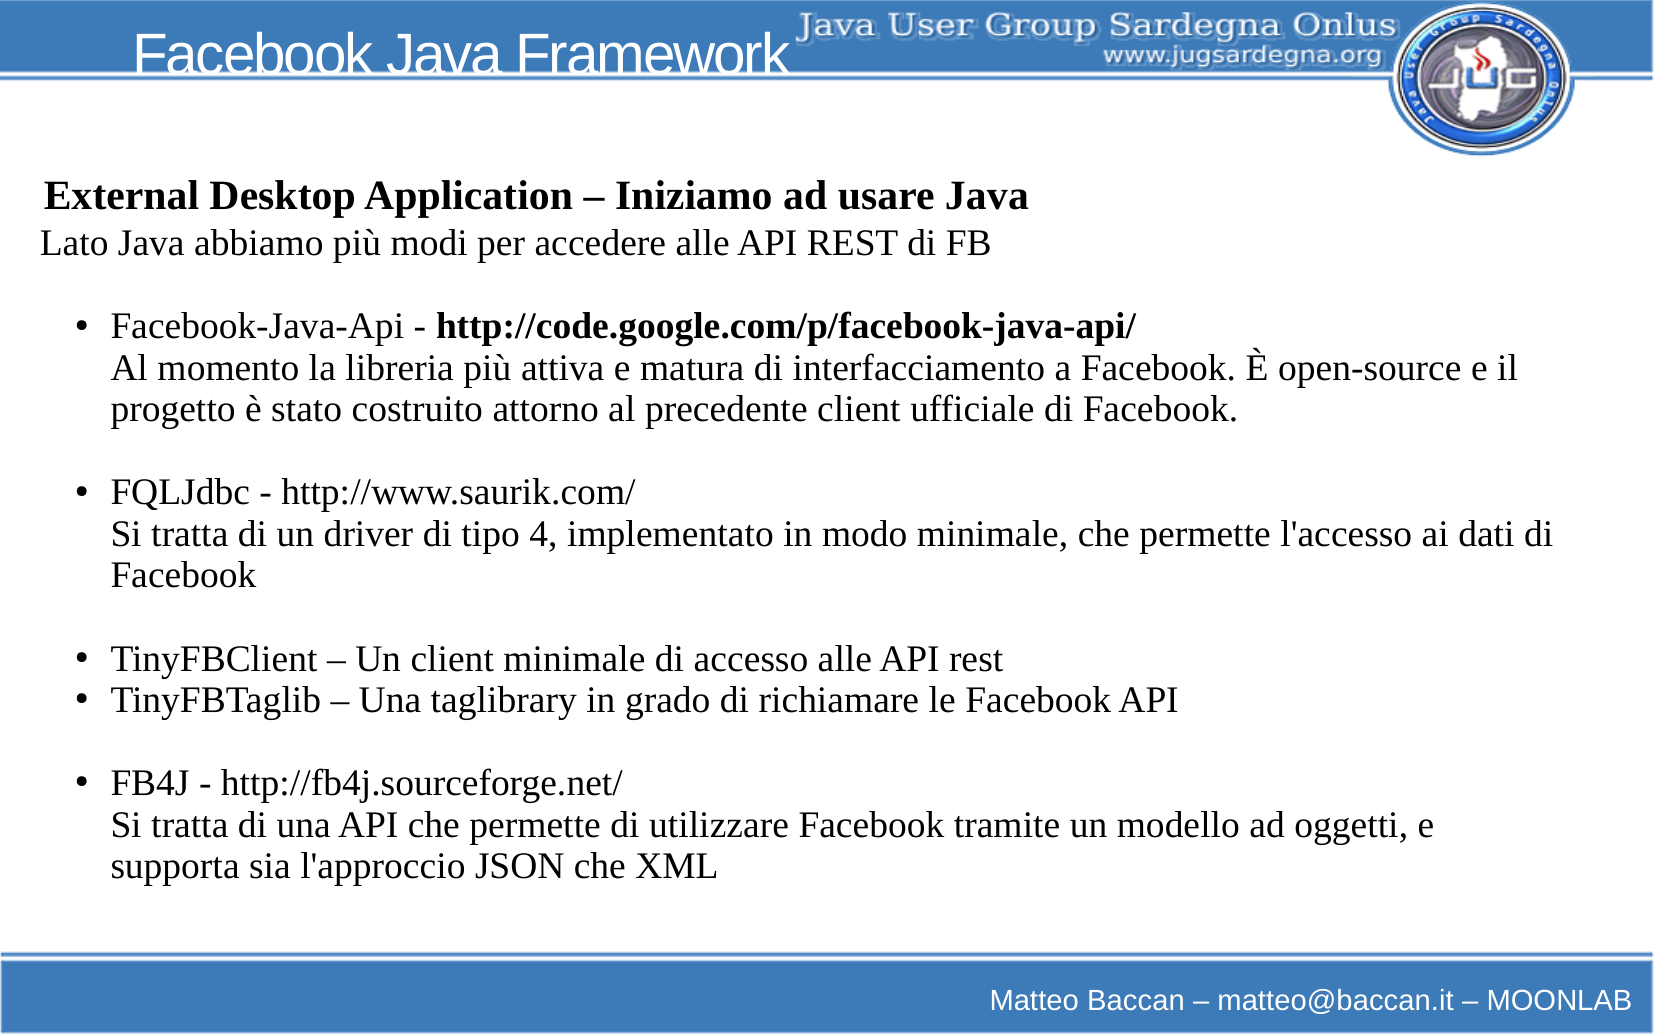

# Facebook Java Framework
External Desktop Application – Iniziamo ad usare Java
Lato Java abbiamo più modi per accedere alle API REST di FB
Facebook-Java-Api - http://code.google.com/p/facebook-java-api/
Al momento la libreria più attiva e matura di interfacciamento a Facebook. È open-source e il progetto è stato costruito attorno al precedente client ufficiale di Facebook.
FQLJdbc - http://www.saurik.com/
Si tratta di un driver di tipo 4, implementato in modo minimale, che permette l'accesso ai dati di Facebook
TinyFBClient – Un client minimale di accesso alle API rest
TinyFBTaglib – Una taglibrary in grado di richiamare le Facebook API
FB4J - http://fb4j.sourceforge.net/
Si tratta di una API che permette di utilizzare Facebook tramite un modello ad oggetti, e supporta sia l'approccio JSON che XML